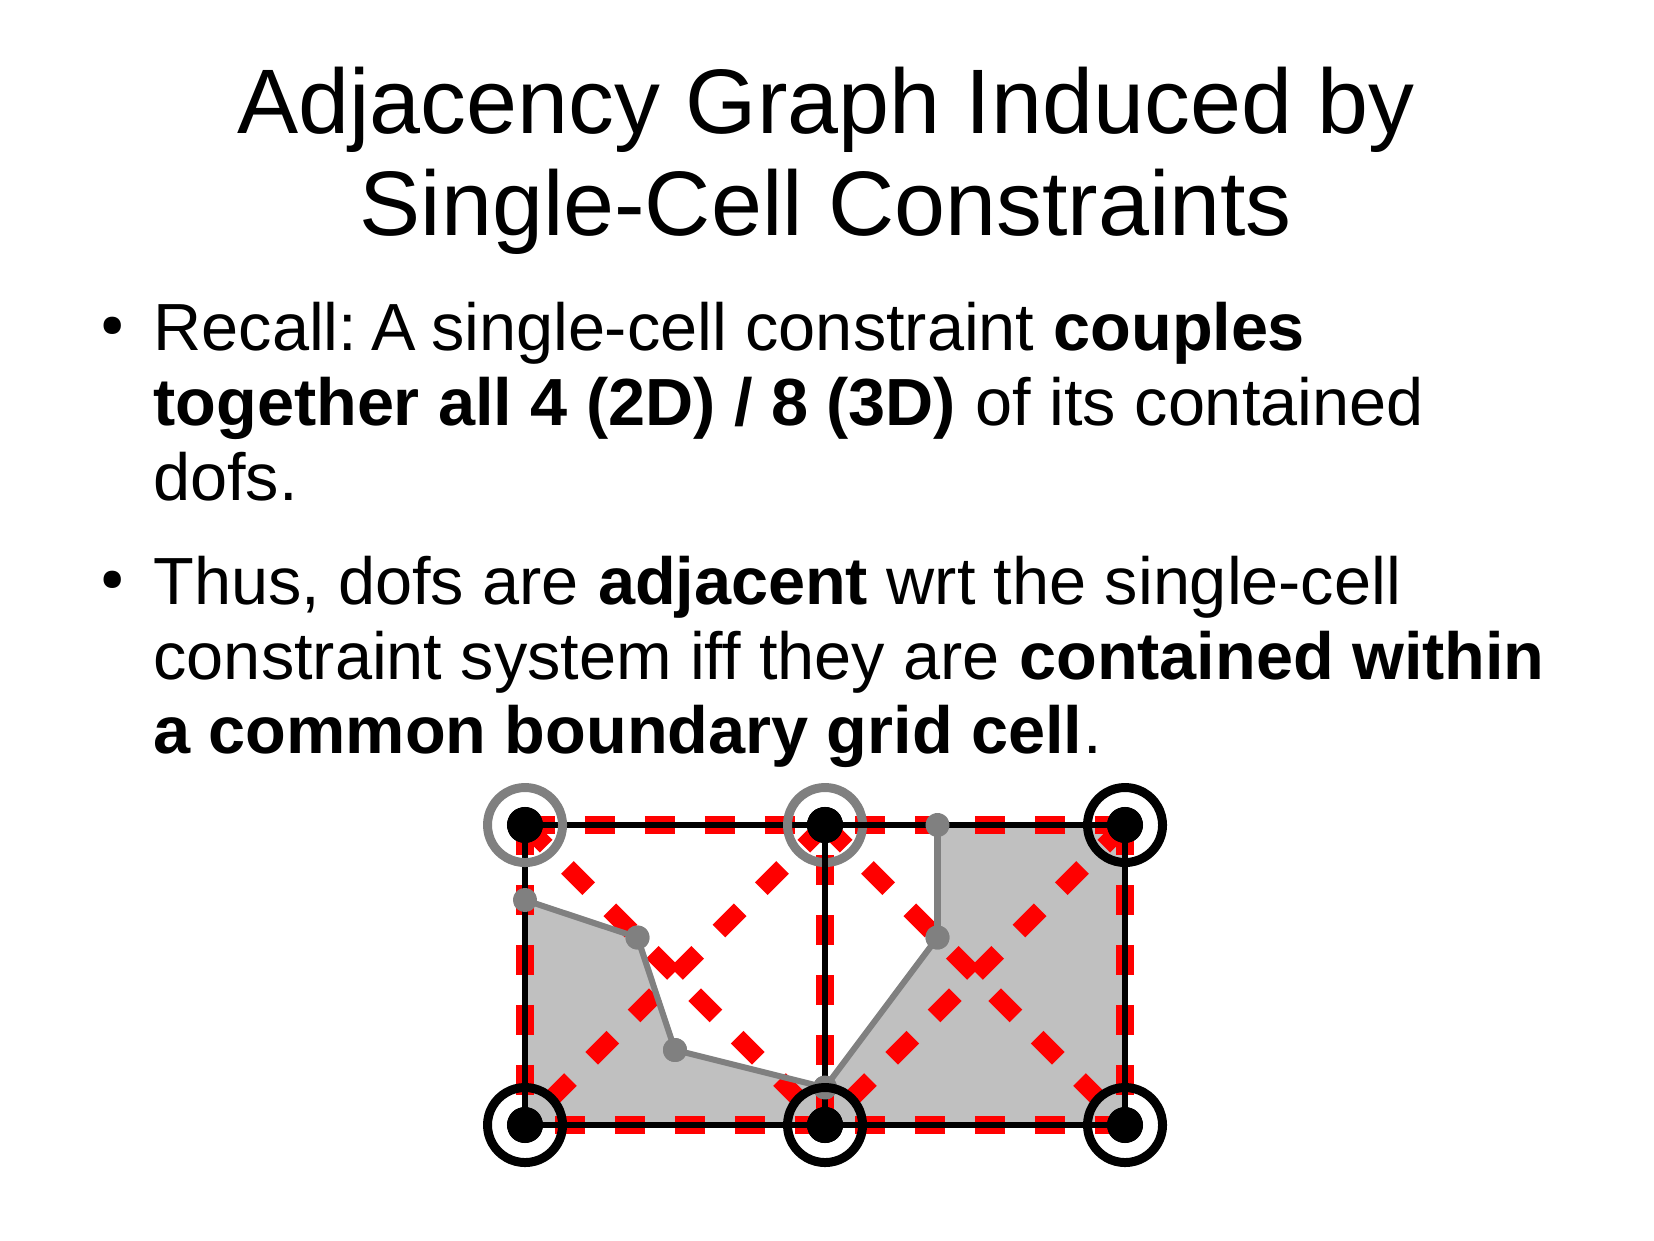

# Adjacency Graph Induced by Single-Cell Constraints
Recall: A single-cell constraint couples together all 4 (2D) / 8 (3D) of its contained dofs.
Thus, dofs are adjacent wrt the single-cell constraint system iff they are contained within a common boundary grid cell.